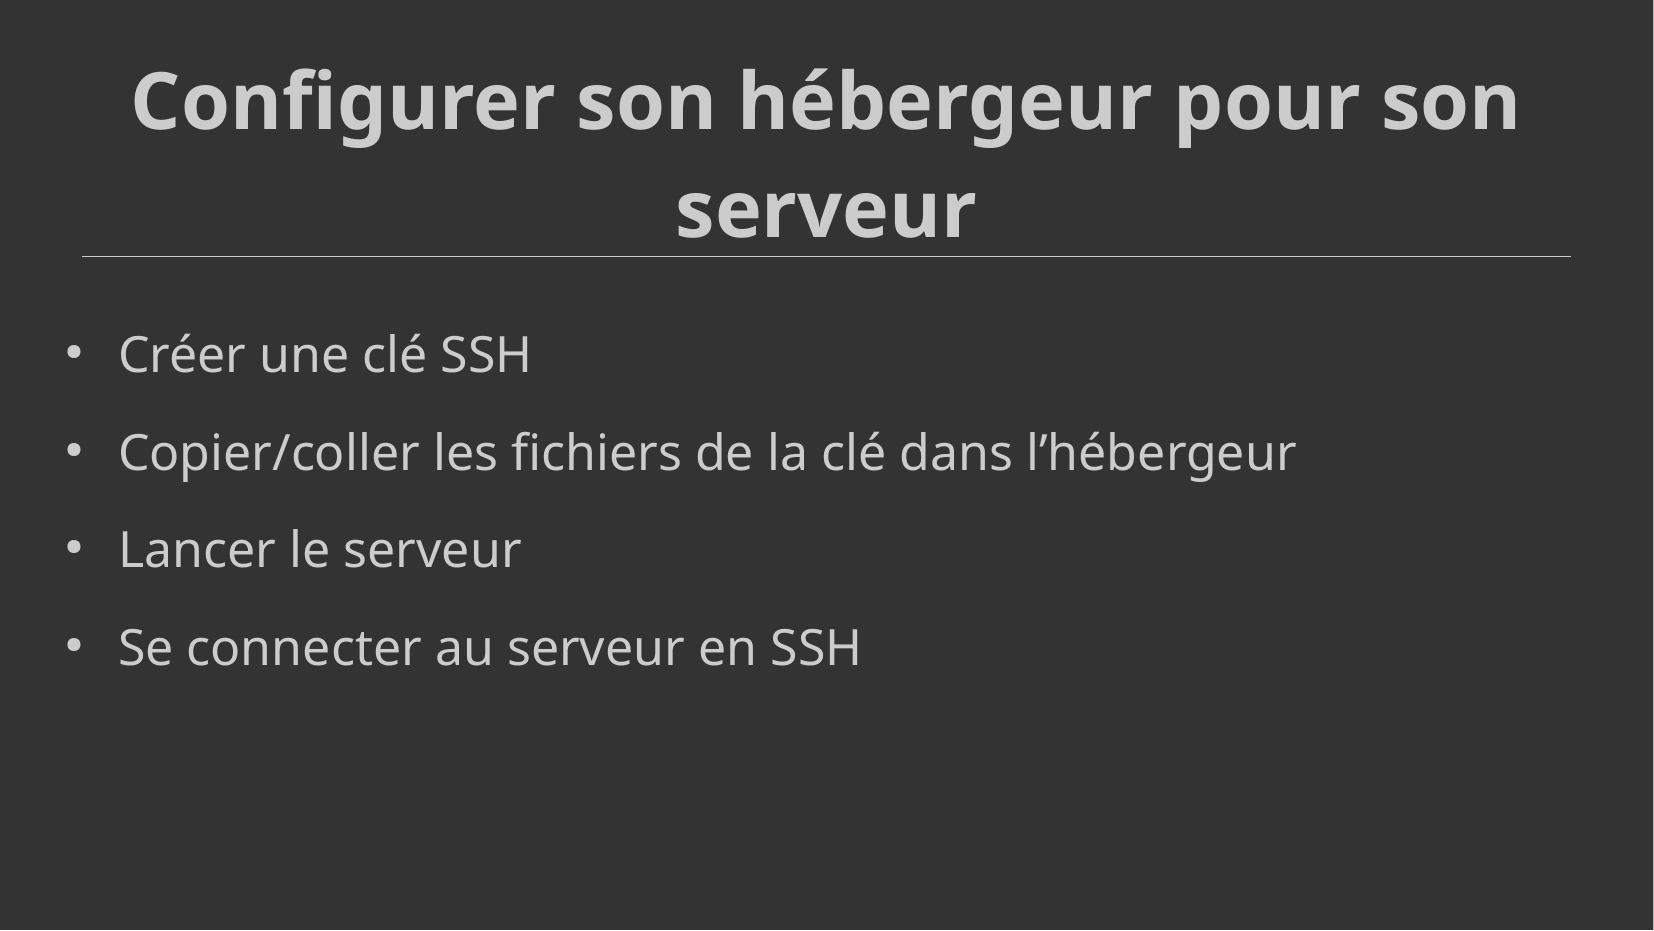

# Configurer son hébergeur pour son serveur
Créer une clé SSH
Copier/coller les fichiers de la clé dans l’hébergeur
Lancer le serveur
Se connecter au serveur en SSH